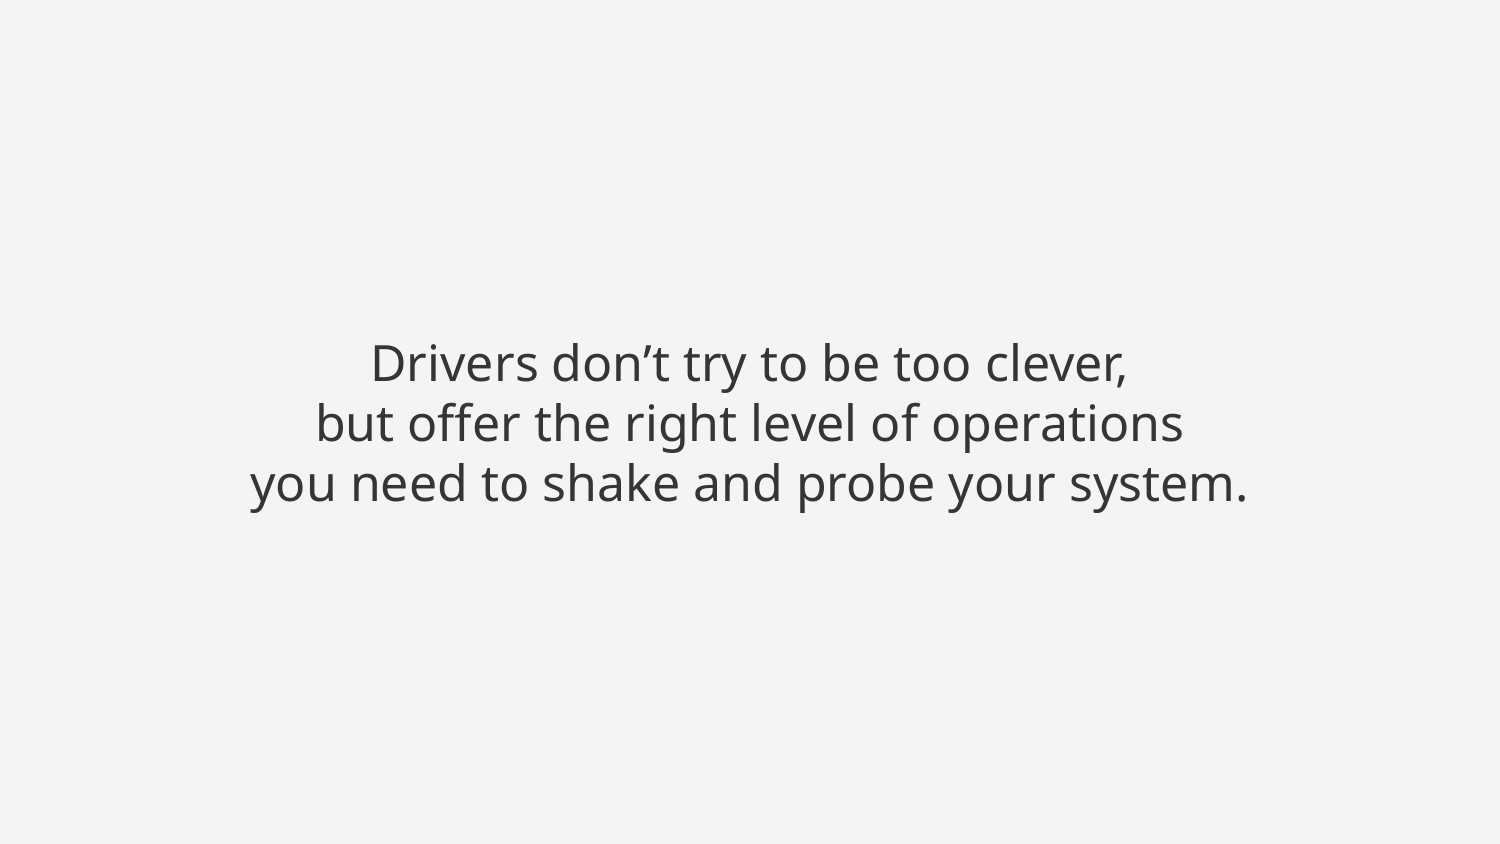

# Drivers don’t try to be too clever, but offer the right level of operations you need to shake and probe your system.